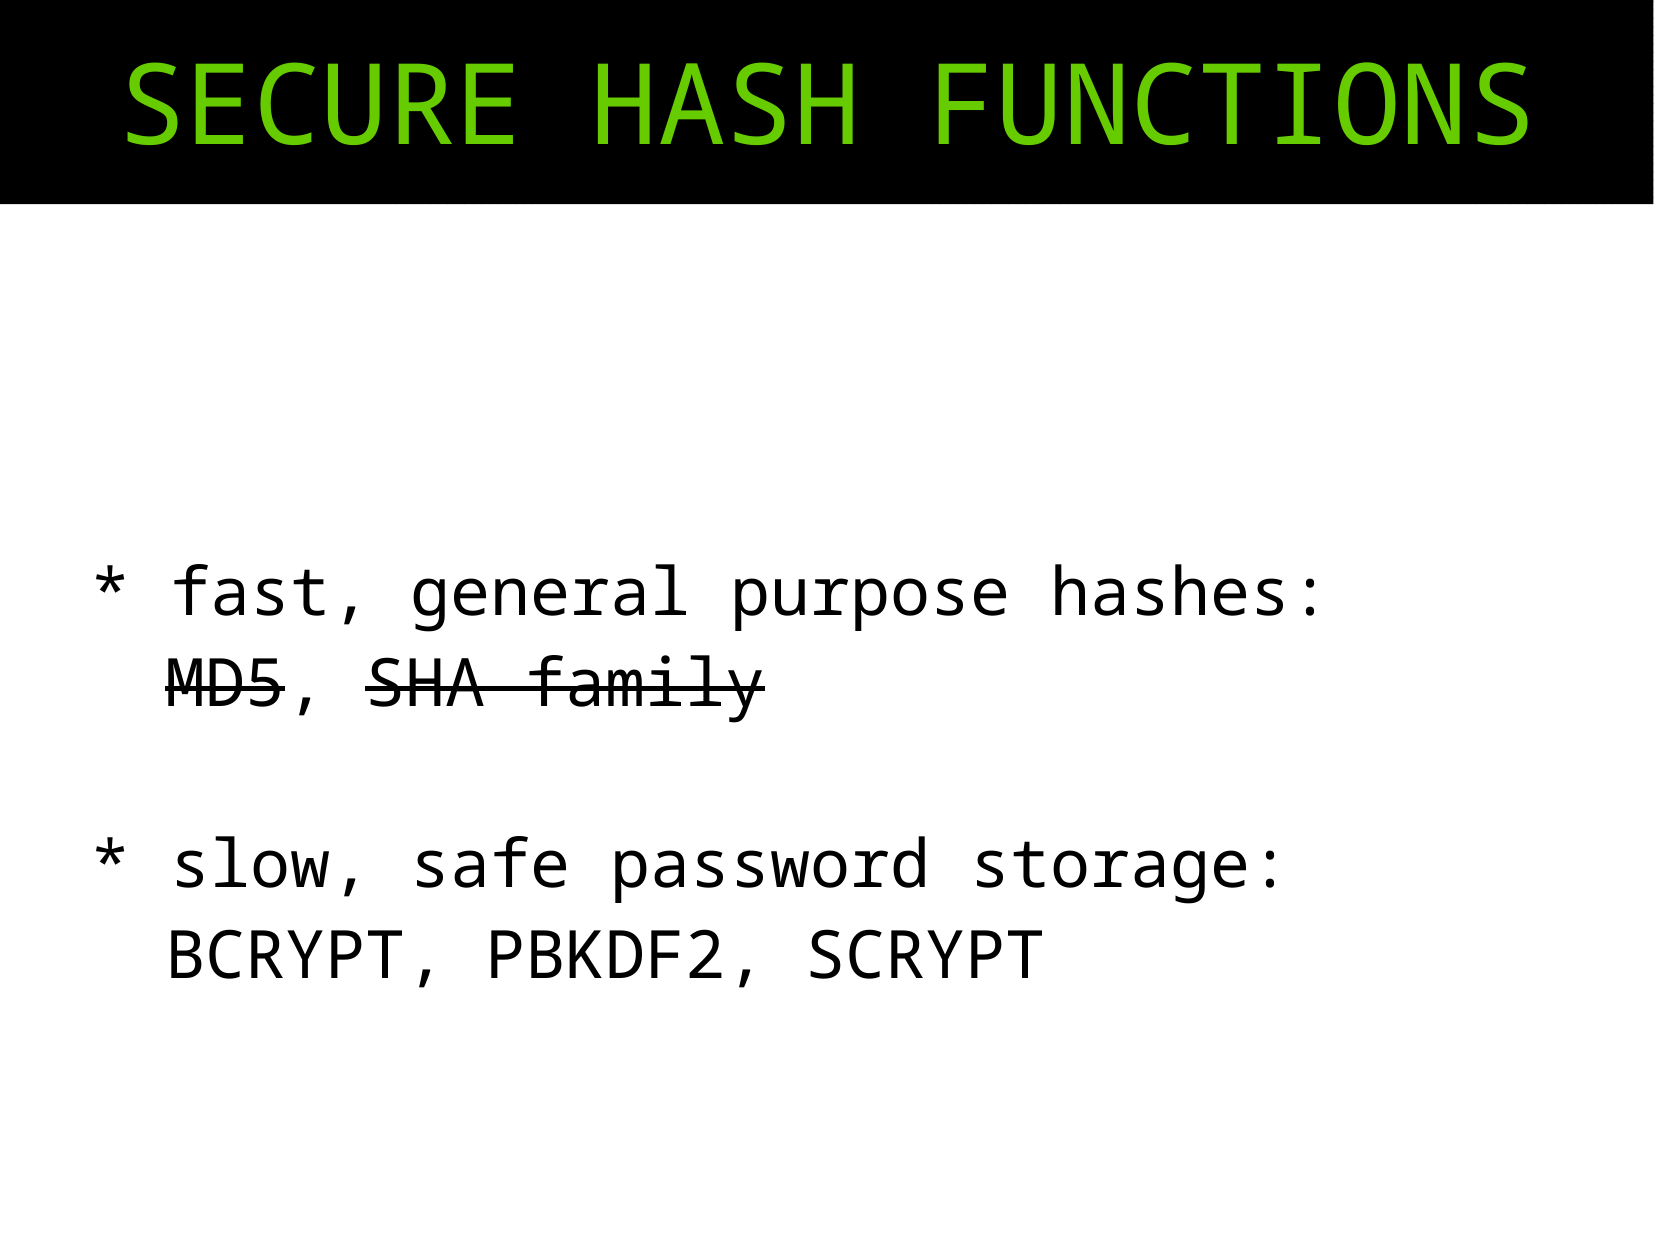

# SECURE HASH FUNCTIONS
* fast, general purpose hashes:
	MD5, SHA family
* slow, safe password storage:
	BCRYPT, PBKDF2, SCRYPT